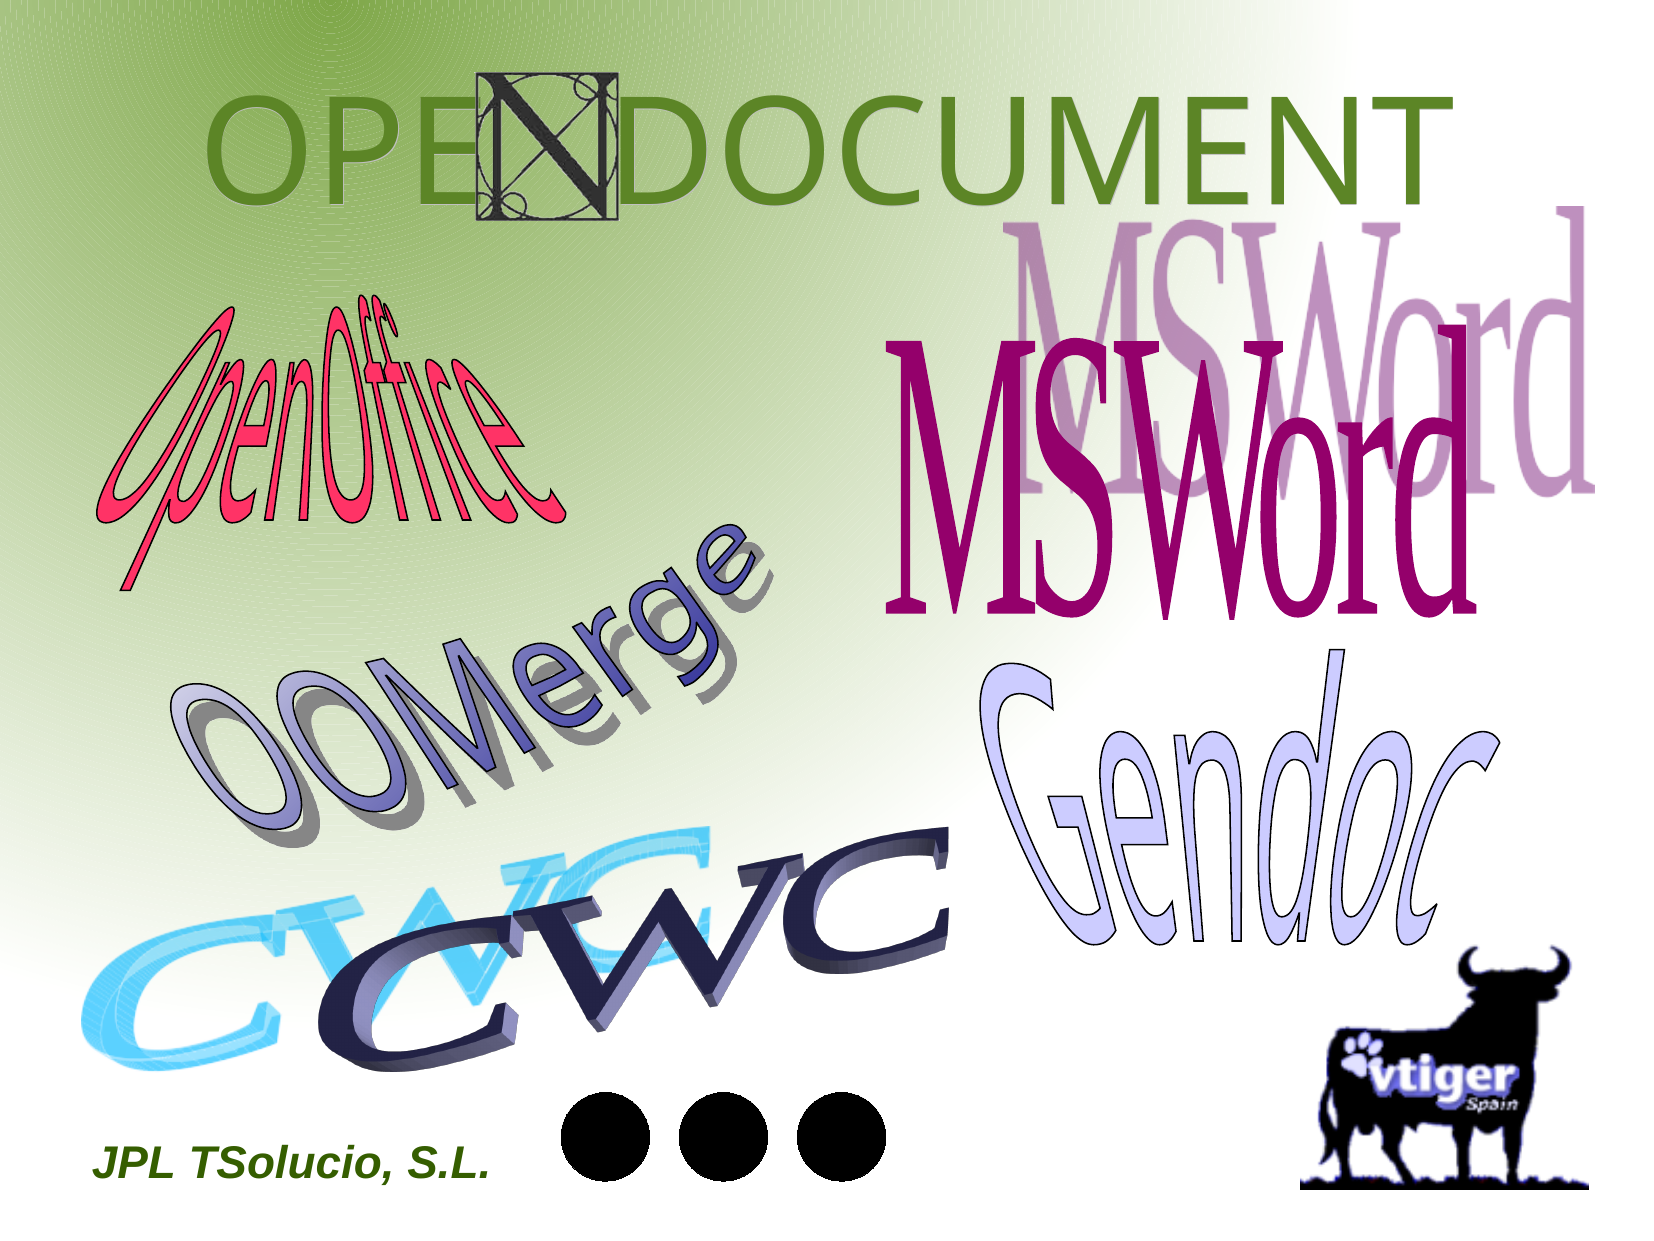

# OPE DOCUMENT
OpenOffice
MSWord
OOMerge
Gendoc
CWC